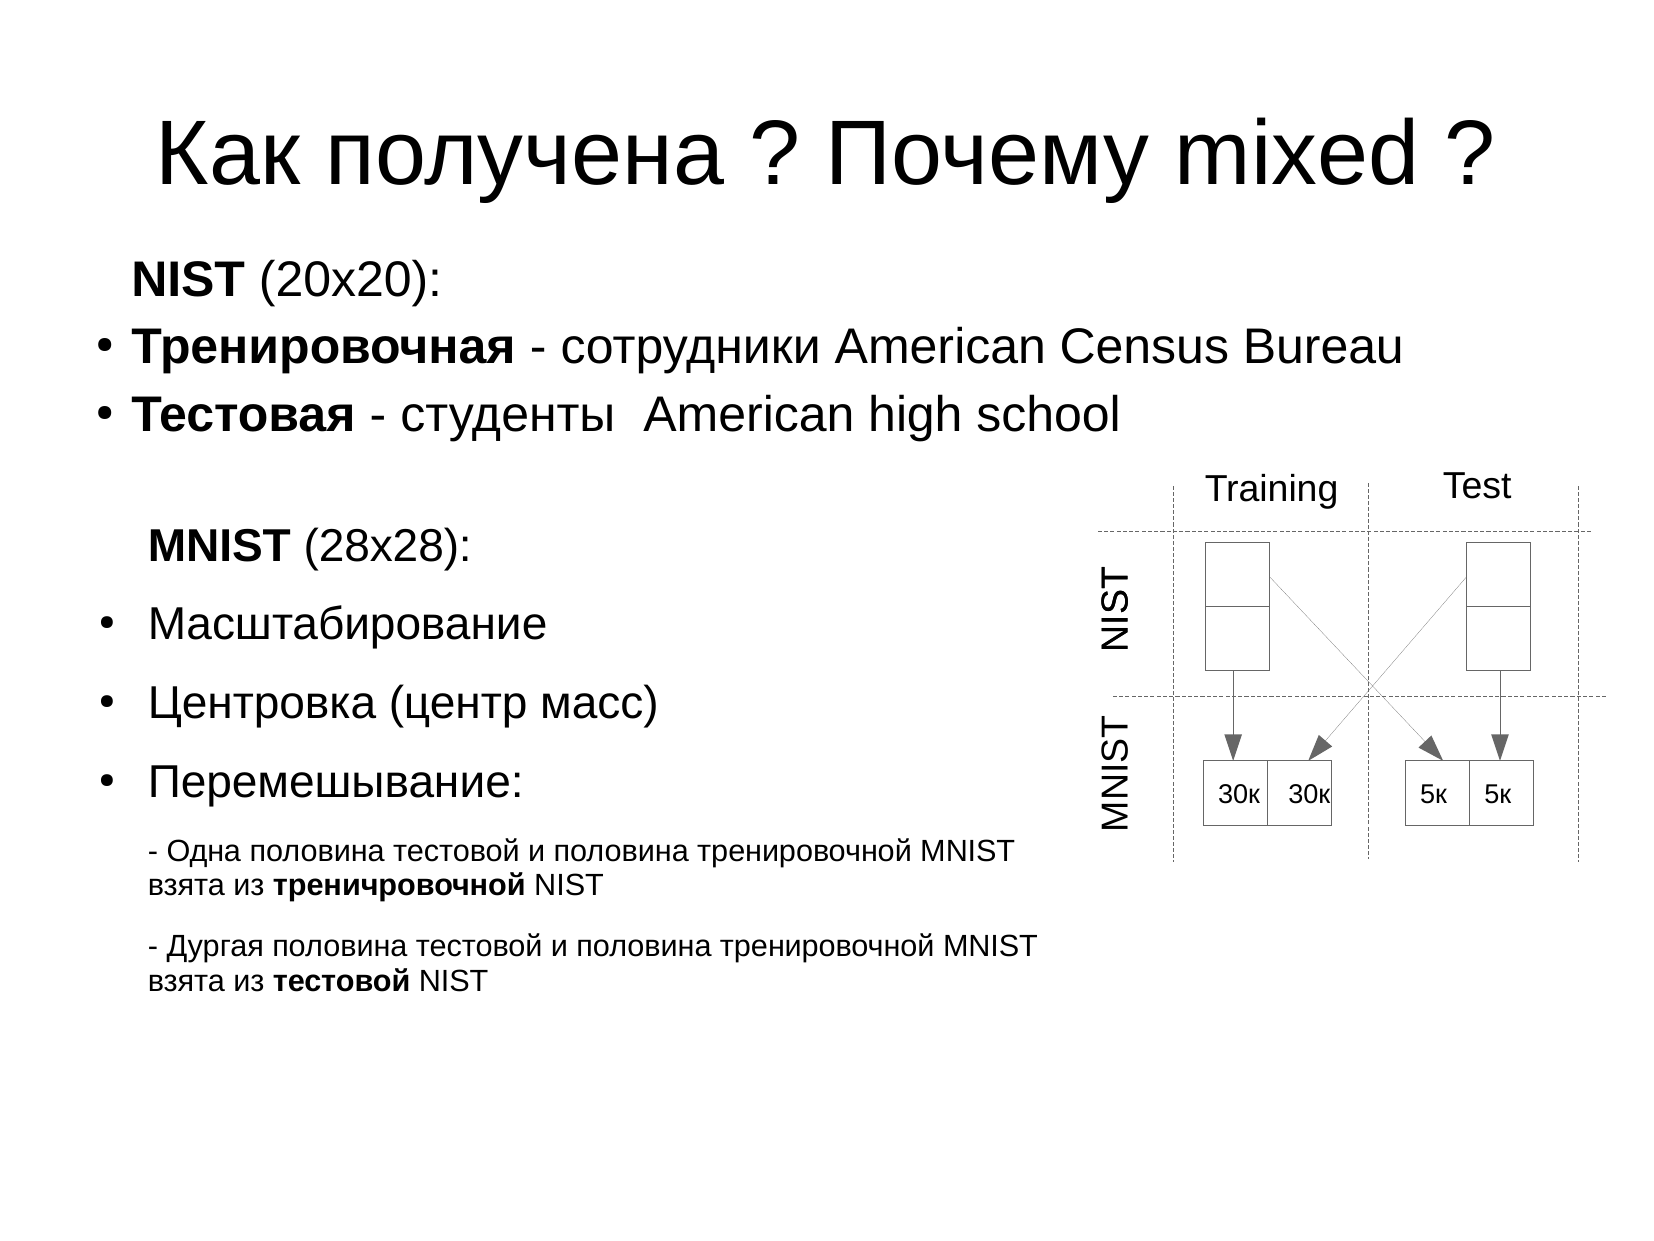

# Как получена ? Почему mixed ?
NIST (20x20):
Тренировочная - сотрудники American Census Bureau
Тестовая - студенты American high school
Test
Training
NIST
NIST
MNIST
30к
5к
30к
5к
MNIST (28x28):
Масштабирование
Центровка (центр масс)
Перемешывание:
- Одна половина тестовой и половина тренировочной MNIST взята из треничровочной NIST
- Дургая половина тестовой и половина тренировочной MNIST взята из тестовой NIST